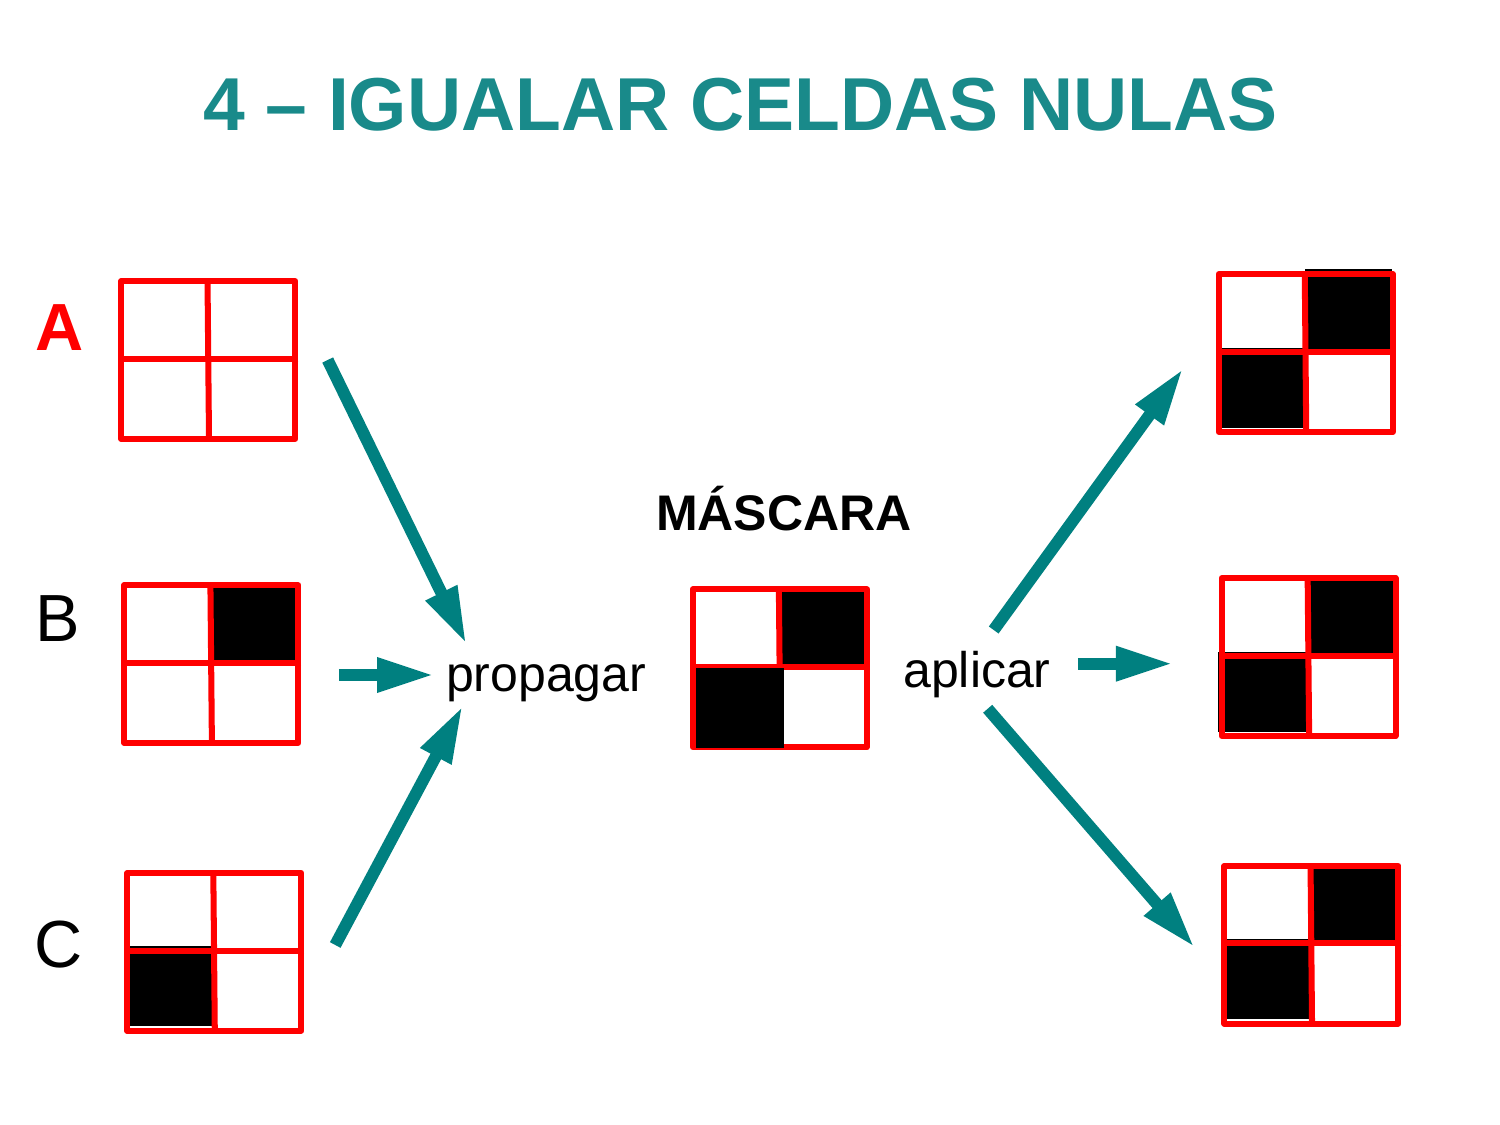

# 4 – IGUALAR CELDAS NULAS
A
MÁSCARA
B
aplicar
propagar
C